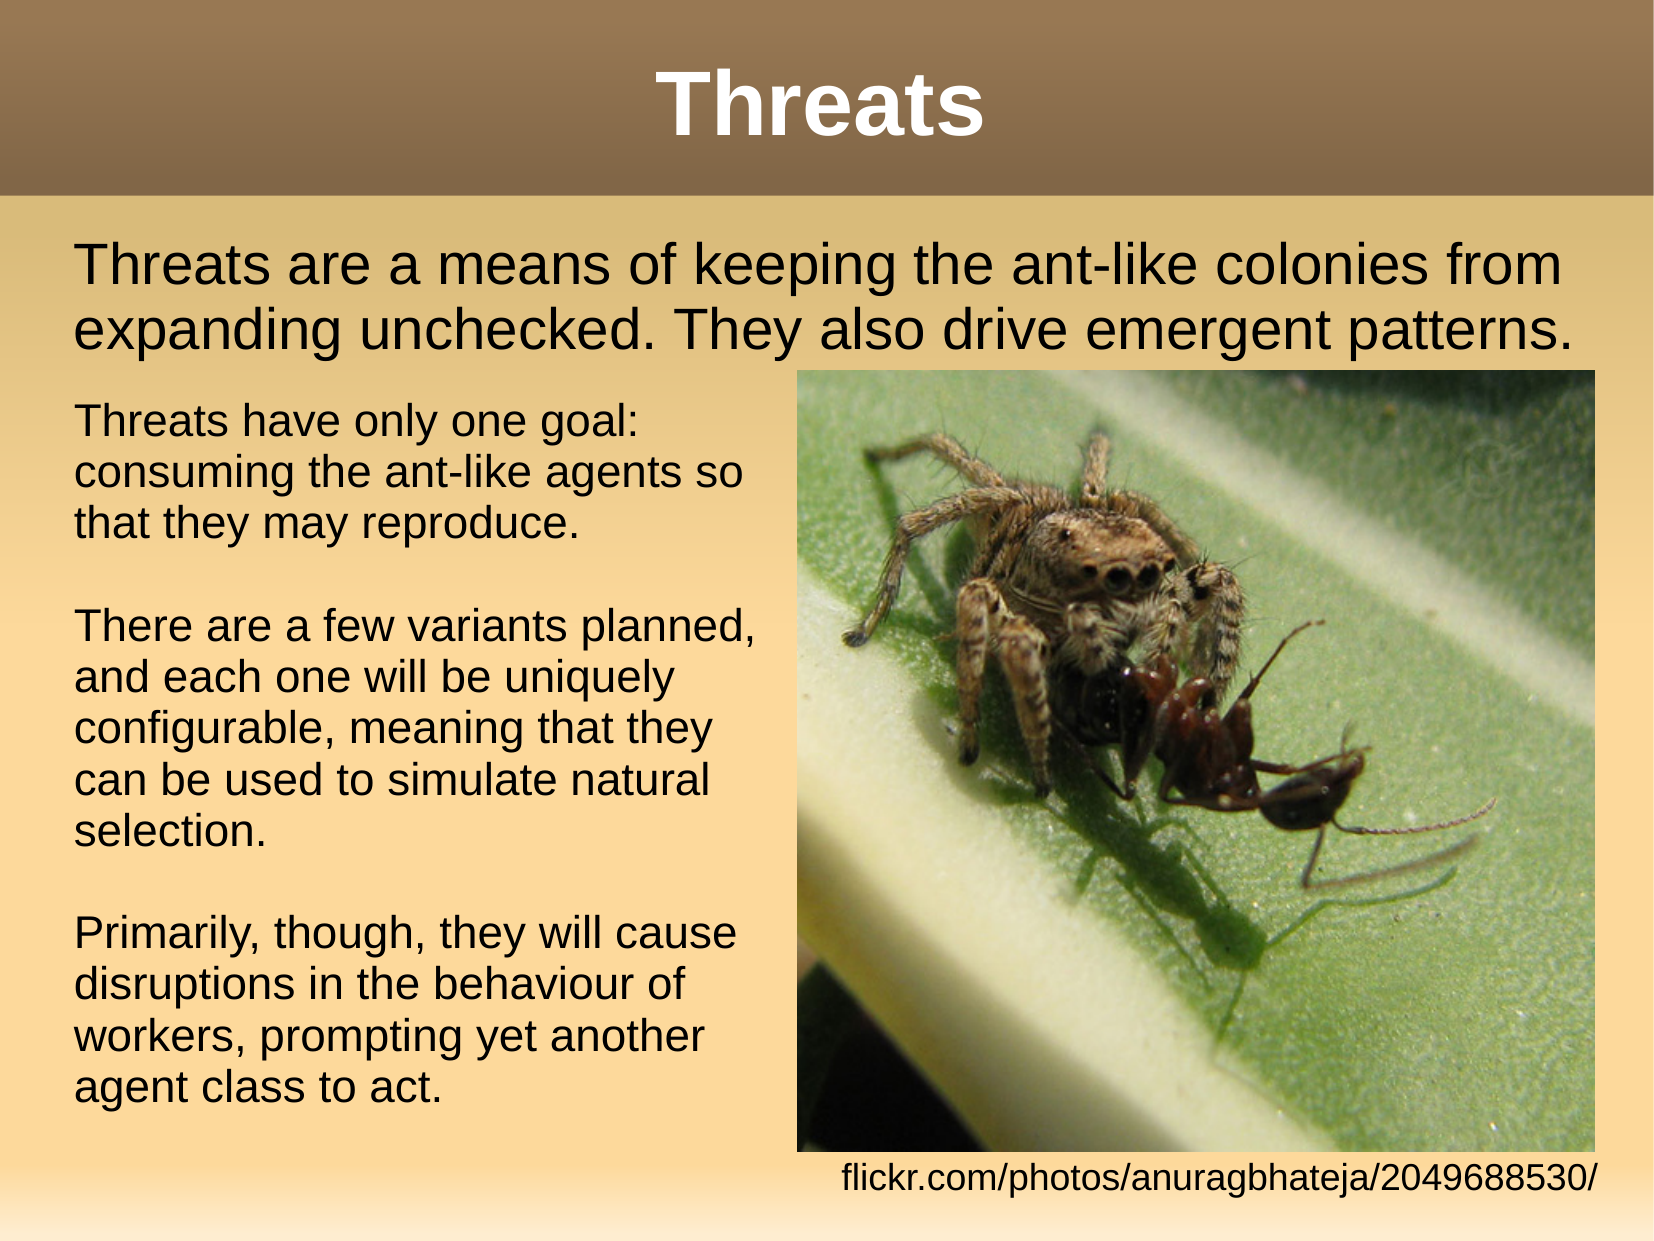

# Threats
Threats are a means of keeping the ant-like colonies from expanding unchecked. They also drive emergent patterns.
Threats have only one goal:
consuming the ant-like agents so
that they may reproduce.
There are a few variants planned,
and each one will be uniquely
configurable, meaning that they
can be used to simulate natural
selection.
Primarily, though, they will cause
disruptions in the behaviour of
workers, prompting yet another
agent class to act.
flickr.com/photos/anuragbhateja/2049688530/